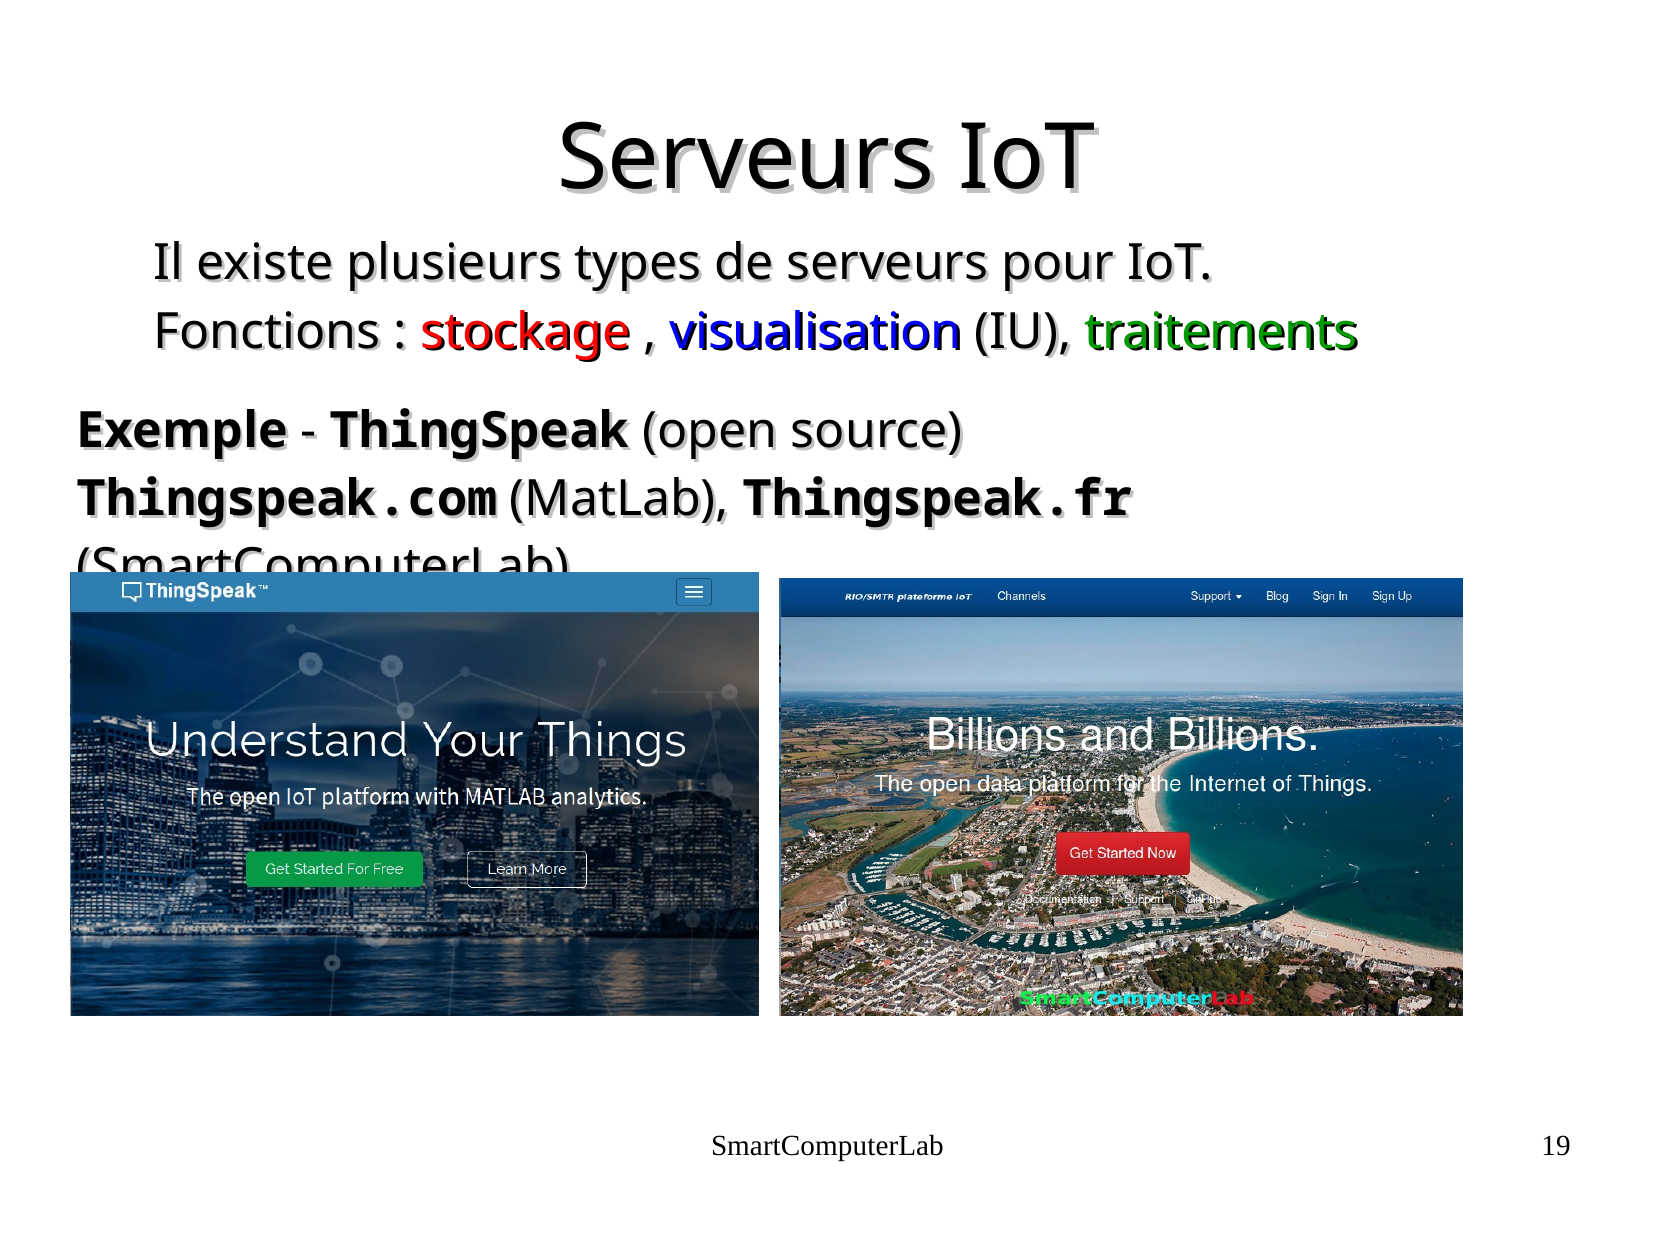

# Serveurs IoT
Il existe plusieurs types de serveurs pour IoT.
Fonctions : stockage , visualisation (IU), traitements
Exemple - ThingSpeak (open source)
Thingspeak.com (MatLab), Thingspeak.fr (SmartComputerLab)
SmartComputerLab
19